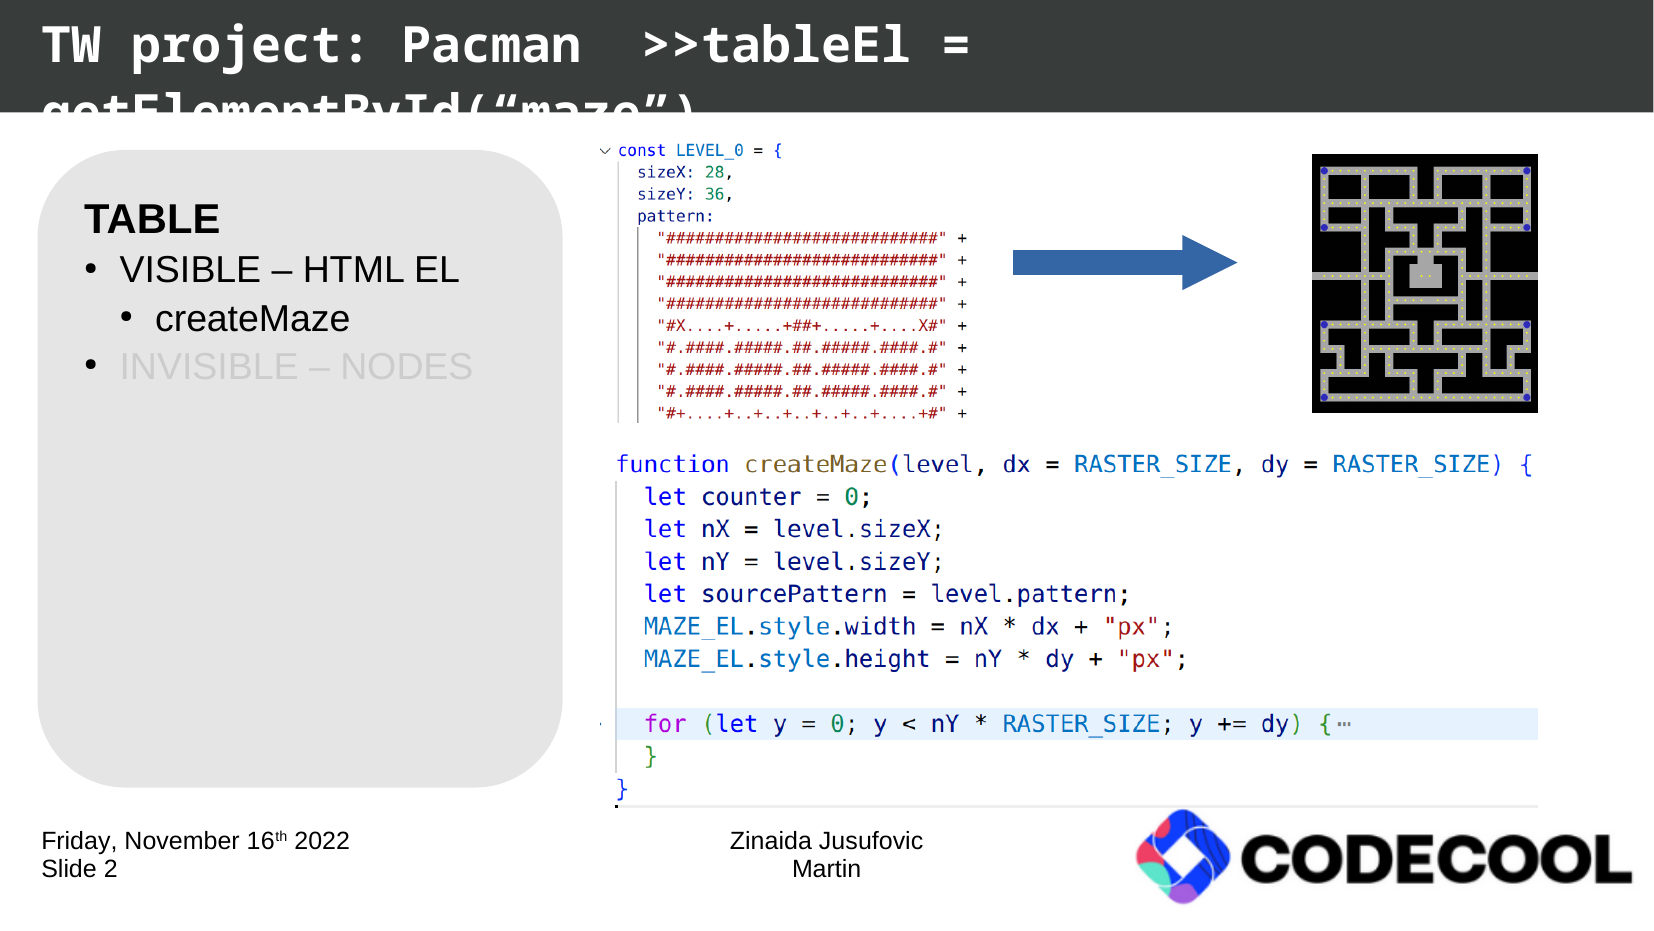

# TW project: Pacman >>tableEl = getElementById(“maze”)
TABLE
VISIBLE – HTML EL
createMaze
INVISIBLE – NODES
Friday, November 16th 2022
Slide 2
Zinaida Jusufovic
Martin